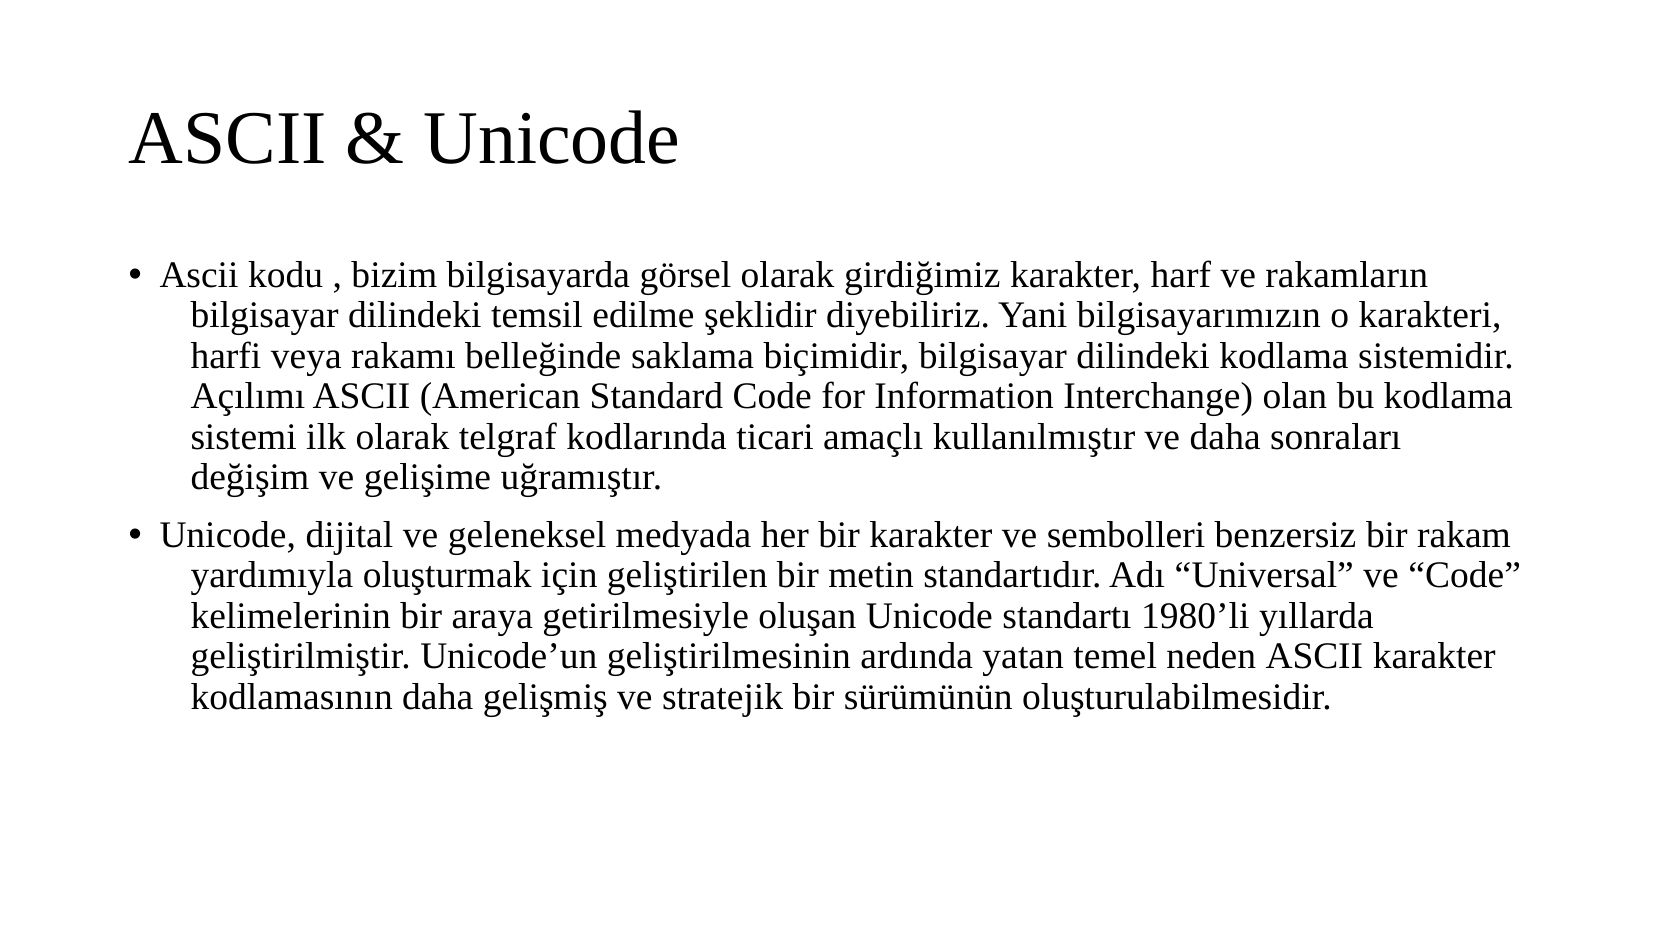

# ASCII & Unicode
Ascii kodu , bizim bilgisayarda görsel olarak girdiğimiz karakter, harf ve rakamların bilgisayar dilindeki temsil edilme şeklidir diyebiliriz. Yani bilgisayarımızın o karakteri, harfi veya rakamı belleğinde saklama biçimidir, bilgisayar dilindeki kodlama sistemidir. Açılımı ASCII (American Standard Code for Information Interchange) olan bu kodlama sistemi ilk olarak telgraf kodlarında ticari amaçlı kullanılmıştır ve daha sonraları değişim ve gelişime uğramıştır.
Unicode, dijital ve geleneksel medyada her bir karakter ve sembolleri benzersiz bir rakam yardımıyla oluşturmak için geliştirilen bir metin standartıdır. Adı “Universal” ve “Code” kelimelerinin bir araya getirilmesiyle oluşan Unicode standartı 1980’li yıllarda geliştirilmiştir. Unicode’un geliştirilmesinin ardında yatan temel neden ASCII karakter kodlamasının daha gelişmiş ve stratejik bir sürümünün oluşturulabilmesidir.